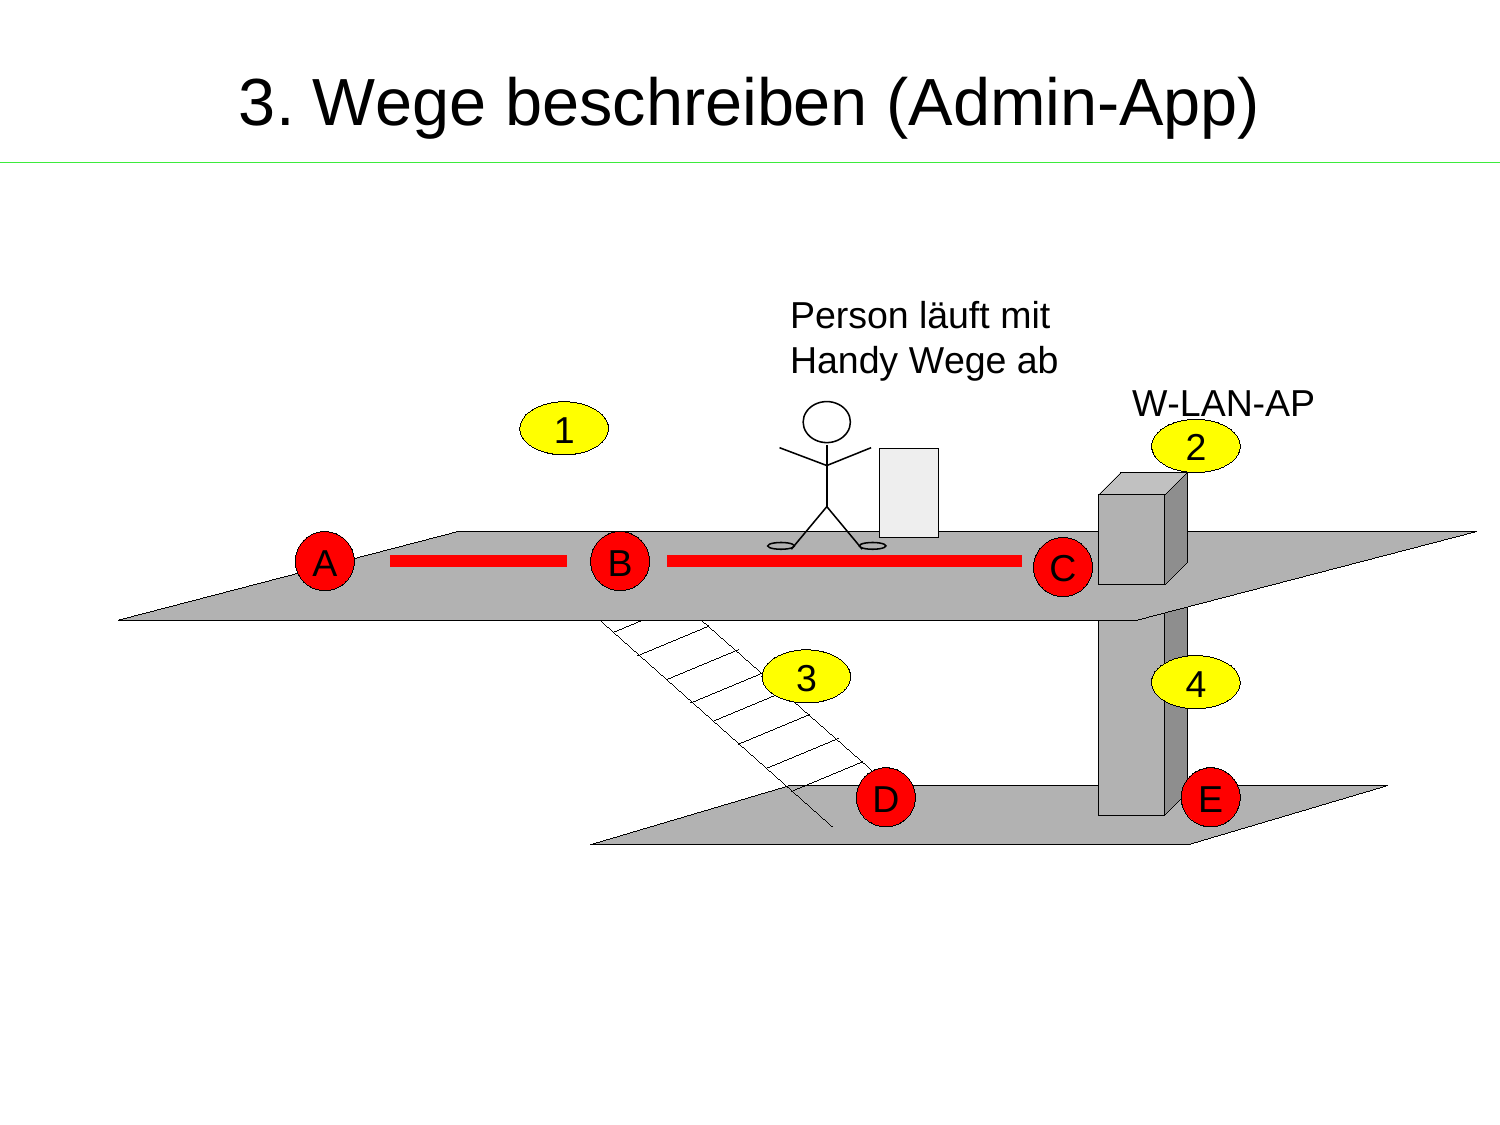

# 3. Wege beschreiben (Admin-App)
Person läuft mit
Handy Wege ab
W-LAN-AP
1
2
3
4
A
B
C
D
E